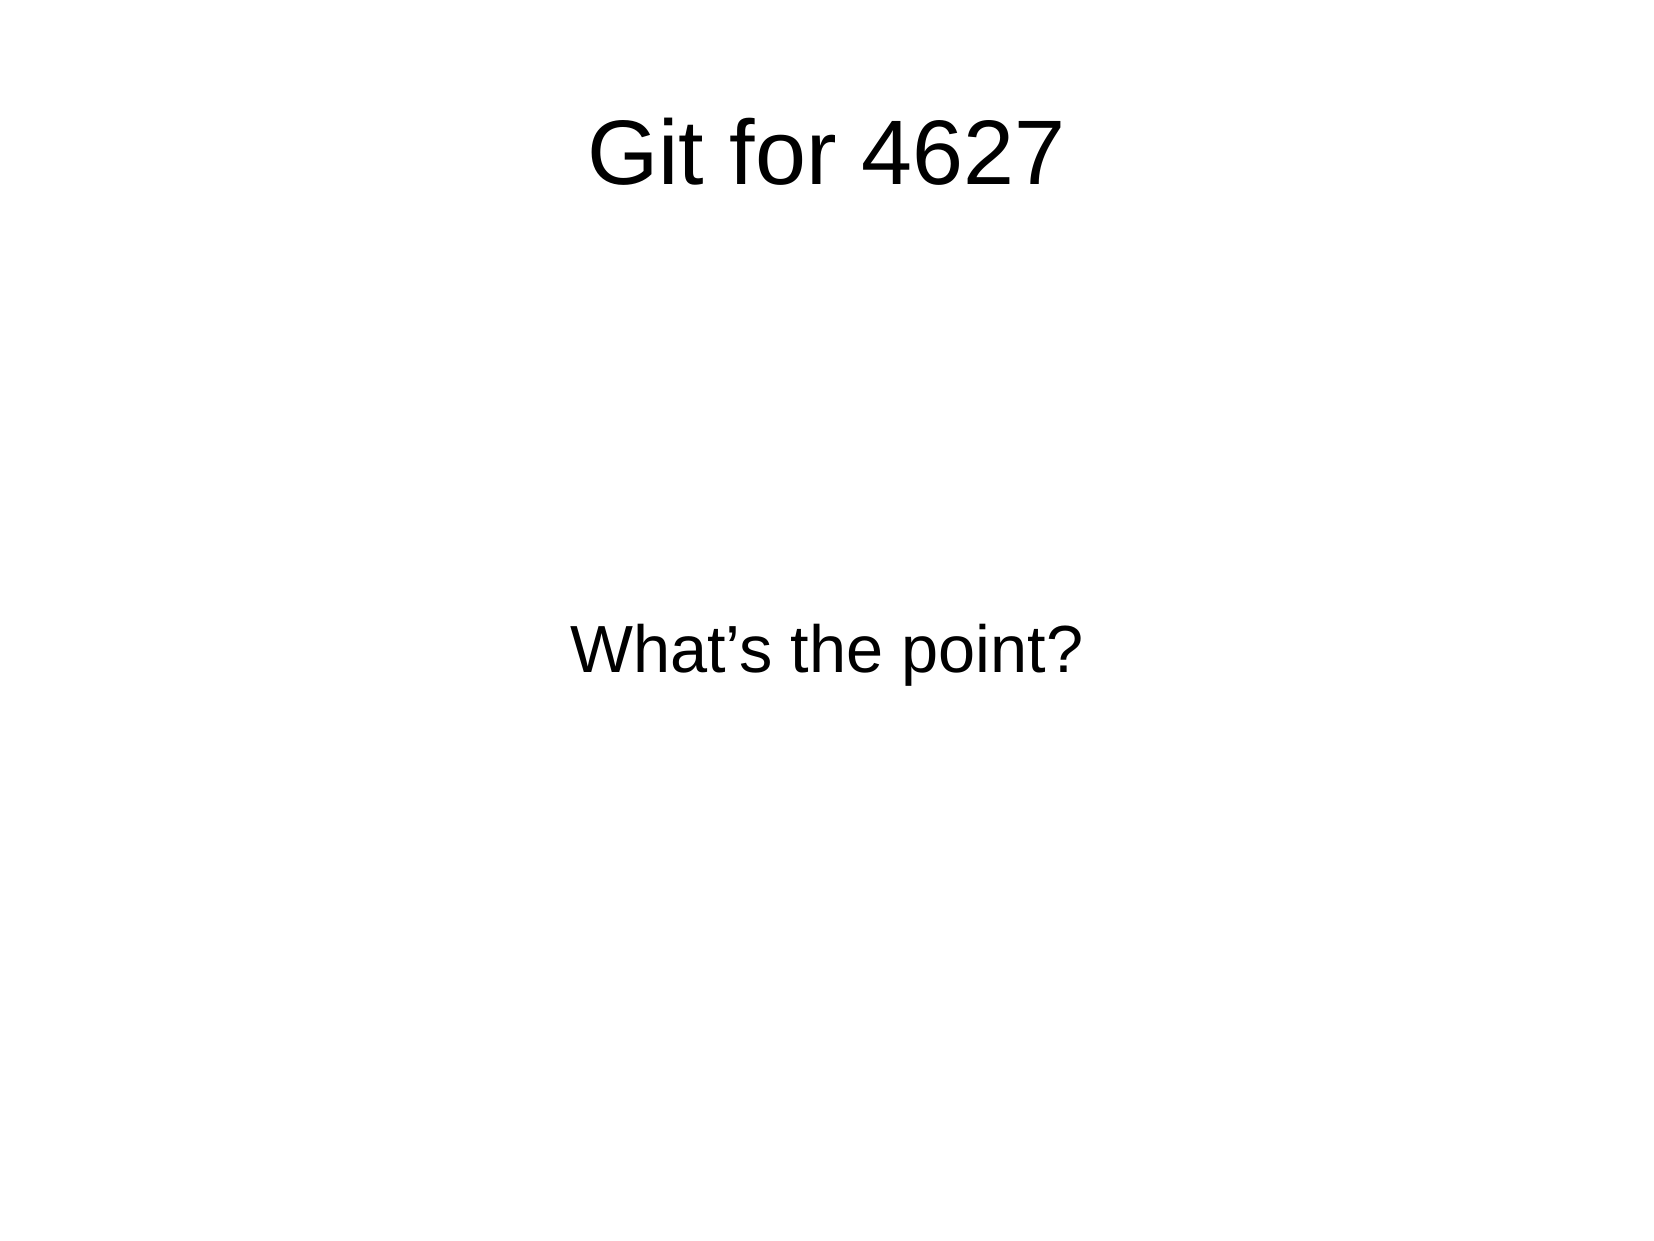

# Git for 4627
What’s the point?